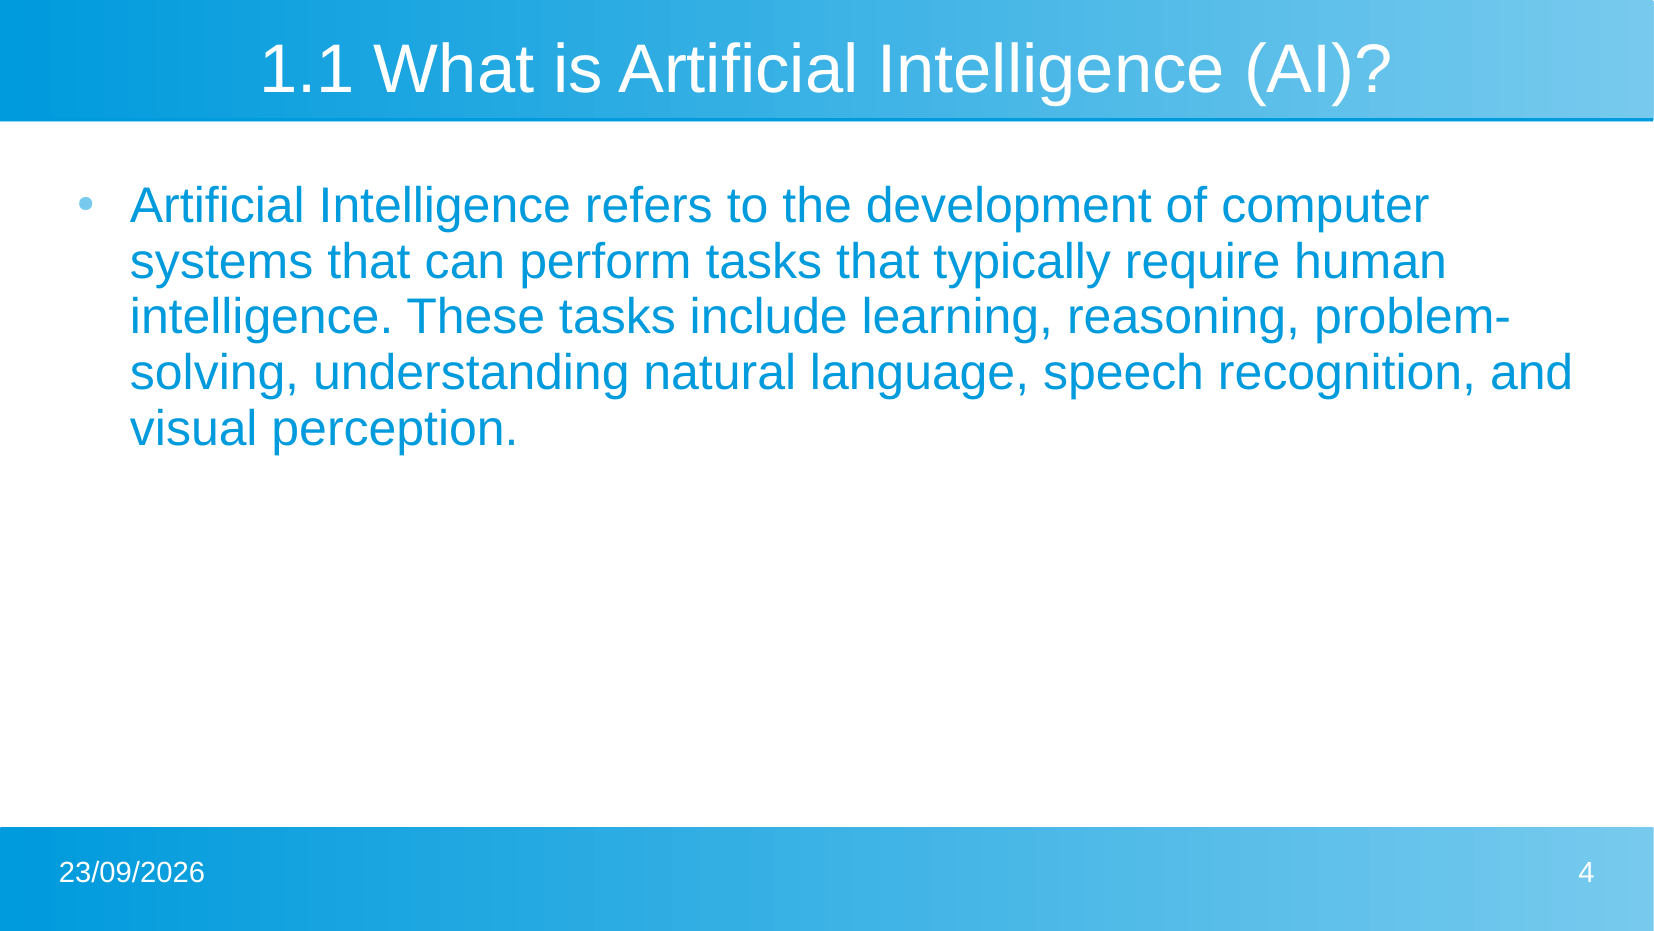

# 1.1 What is Artificial Intelligence (AI)?
Artificial Intelligence refers to the development of computer systems that can perform tasks that typically require human intelligence. These tasks include learning, reasoning, problem-solving, understanding natural language, speech recognition, and visual perception.
4